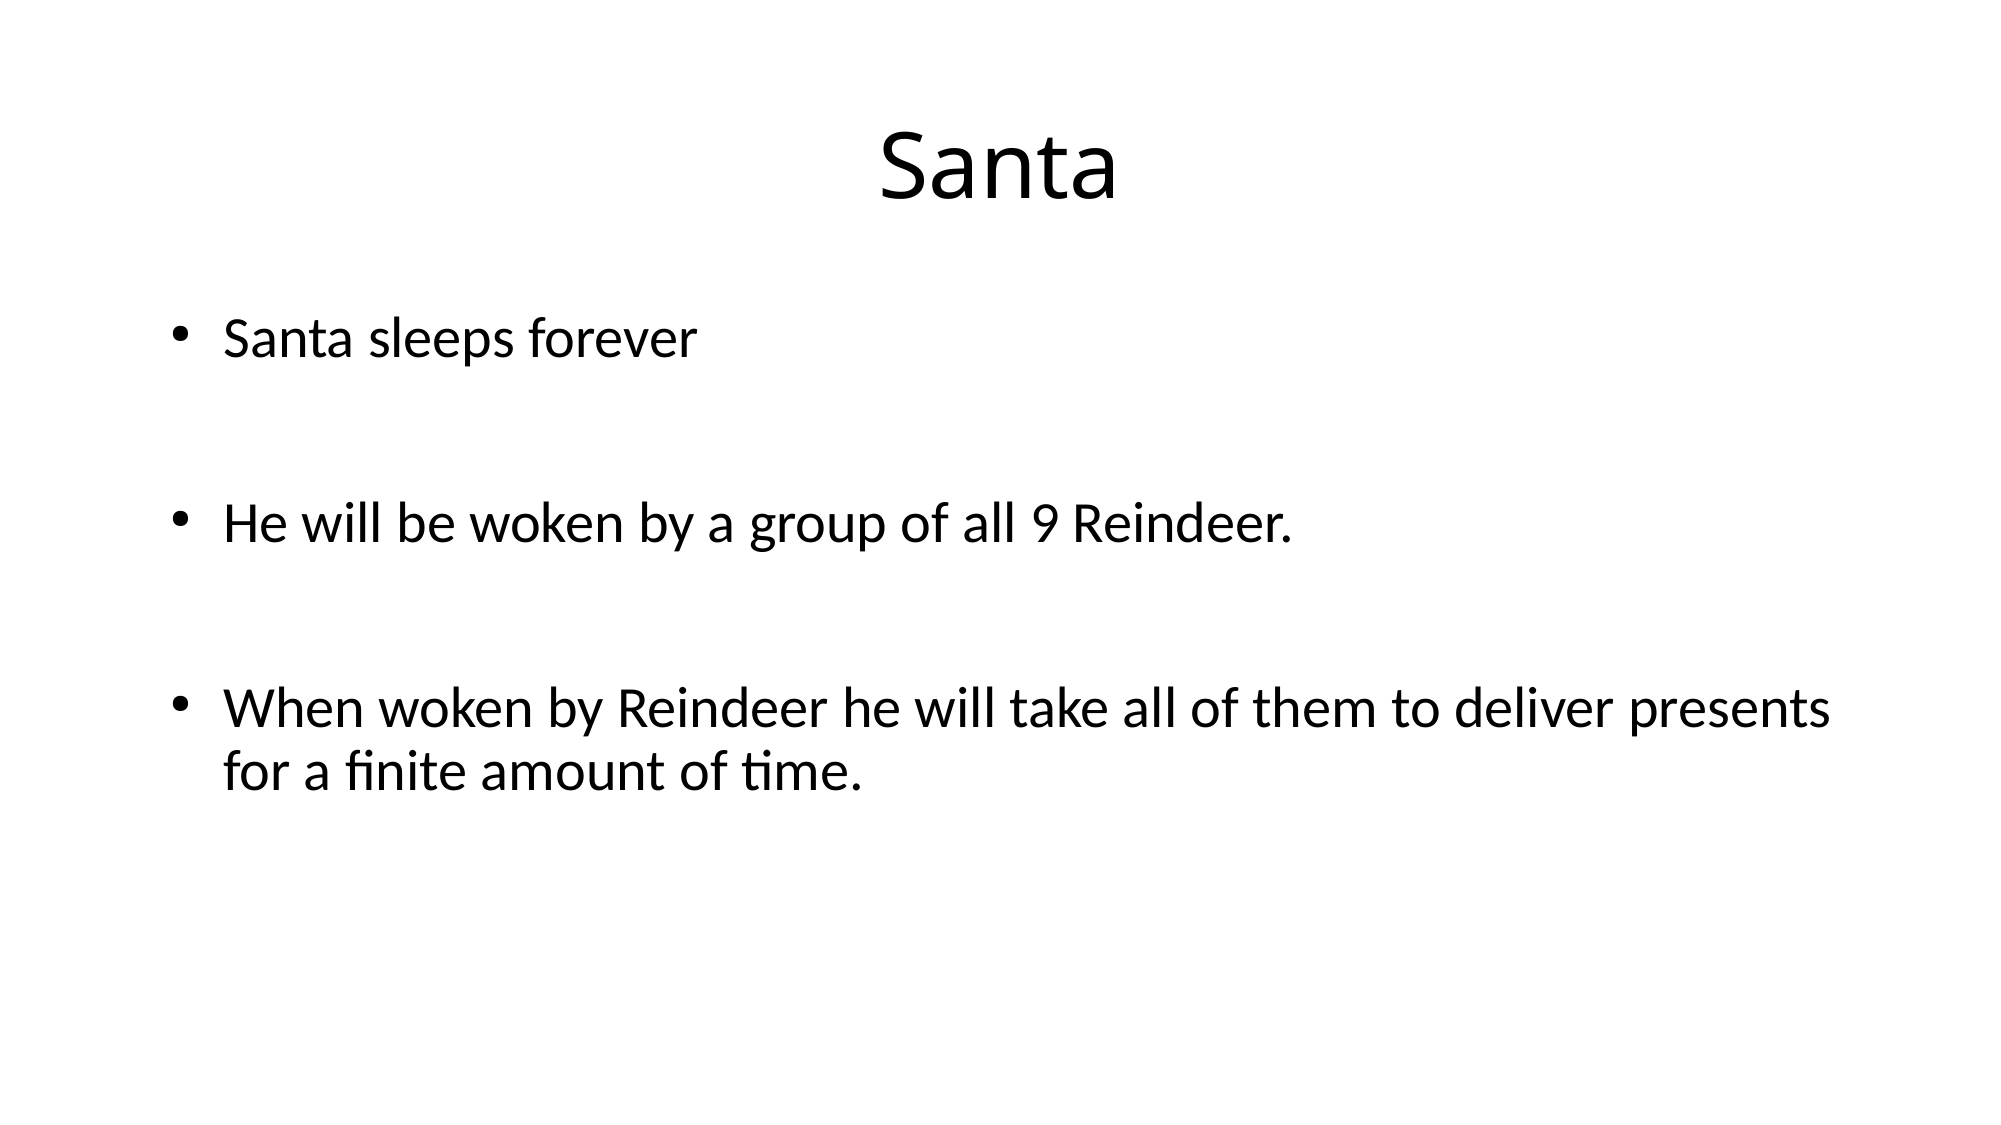

# Santa
Santa sleeps forever
He will be woken by a group of all 9 Reindeer.
When woken by Reindeer he will take all of them to deliver presents for a finite amount of time.